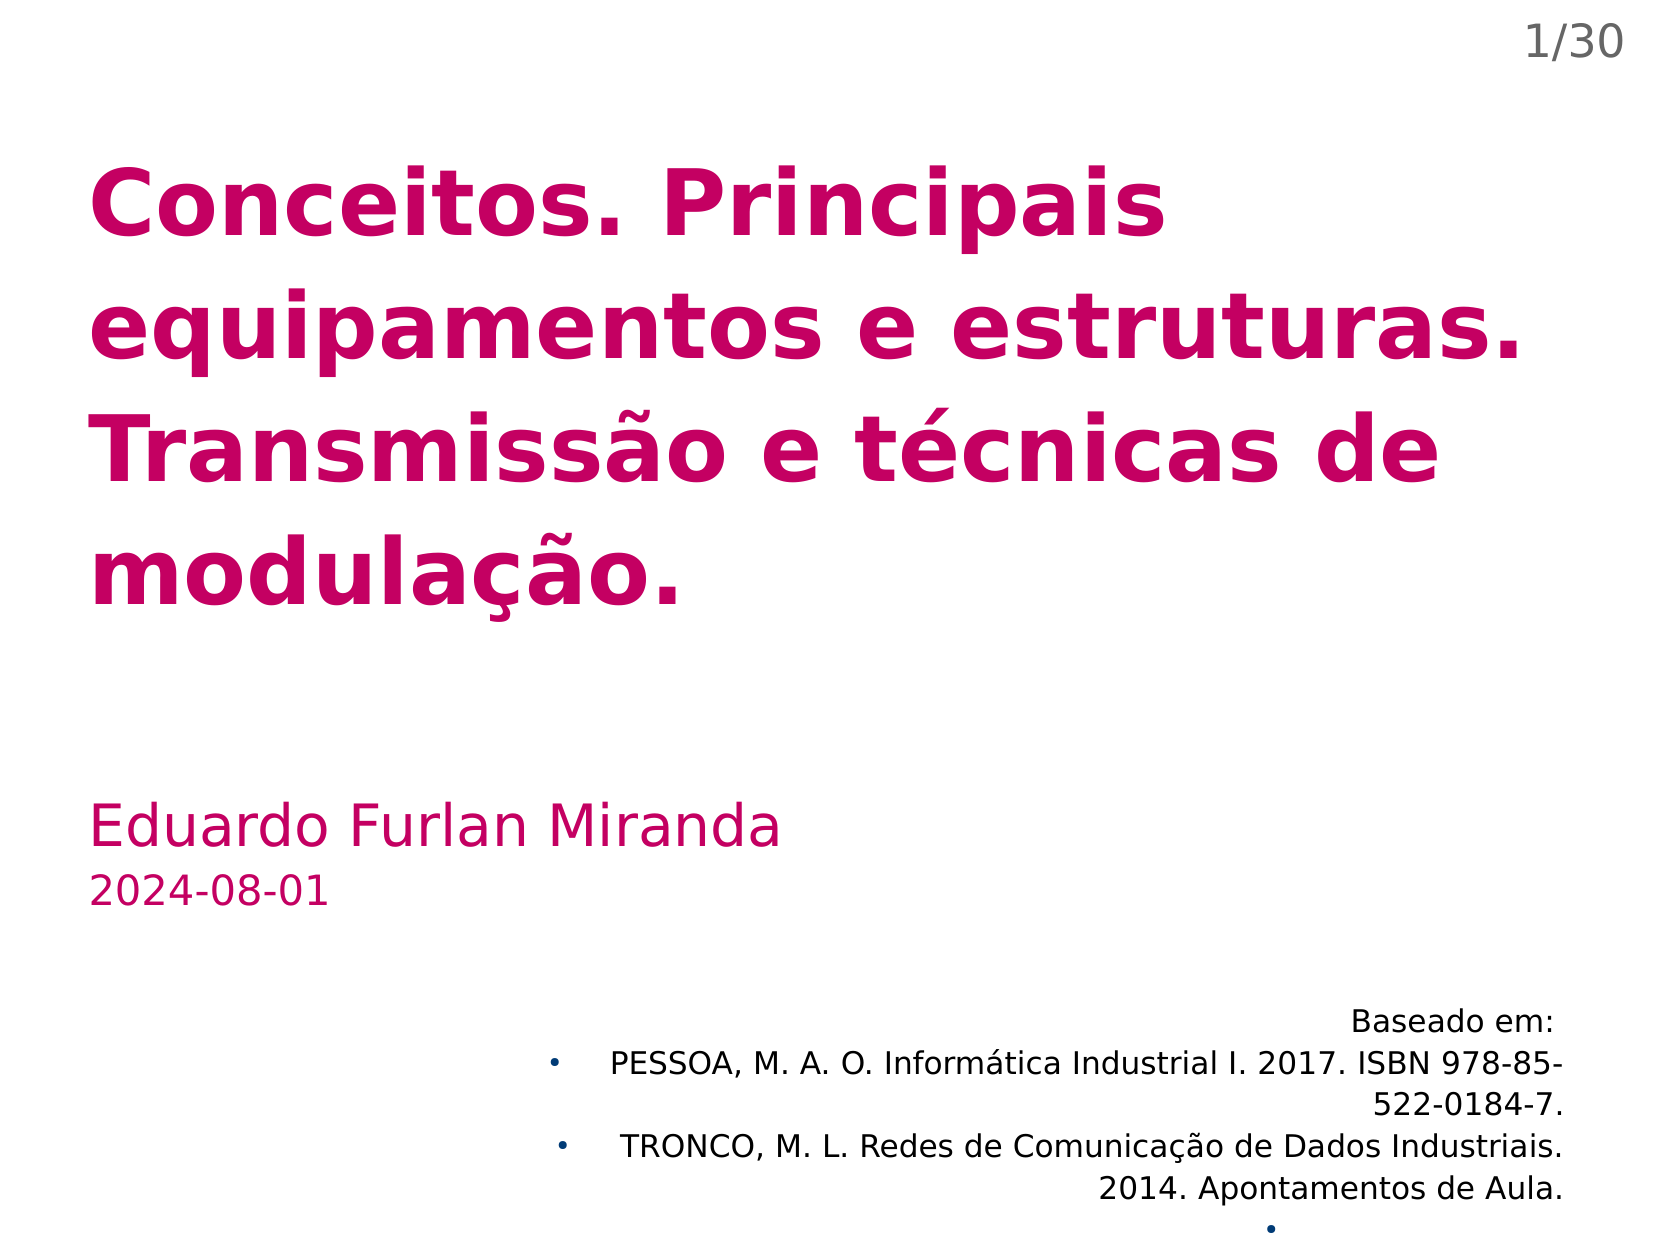

1
# Conceitos. Principais equipamentos e estruturas. Transmissão e técnicas de modulação. Eduardo Furlan Miranda 2024-08-01
Baseado em:
PESSOA, M. A. O. Informática Industrial I. 2017. ISBN 978-85-522-0184-7.
TRONCO, M. L. Redes de Comunicação de Dados Industriais. 2014. Apontamentos de Aula.